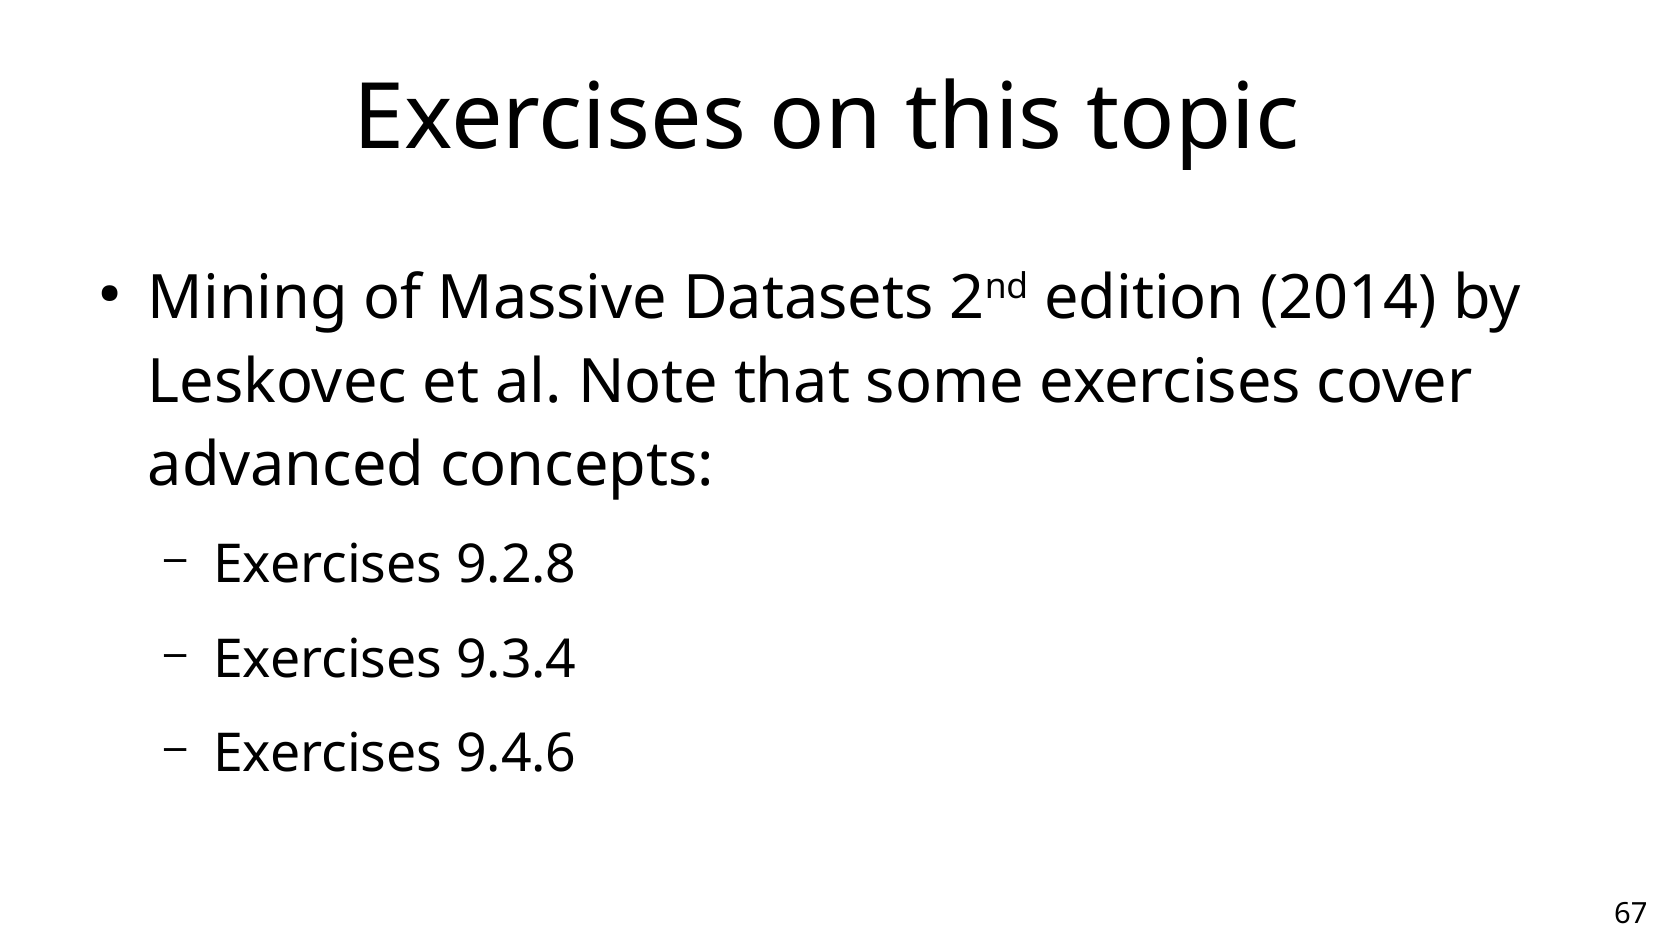

# Exercises on this topic
Mining of Massive Datasets 2nd edition (2014) by Leskovec et al. Note that some exercises cover advanced concepts:
Exercises 9.2.8
Exercises 9.3.4
Exercises 9.4.6
67